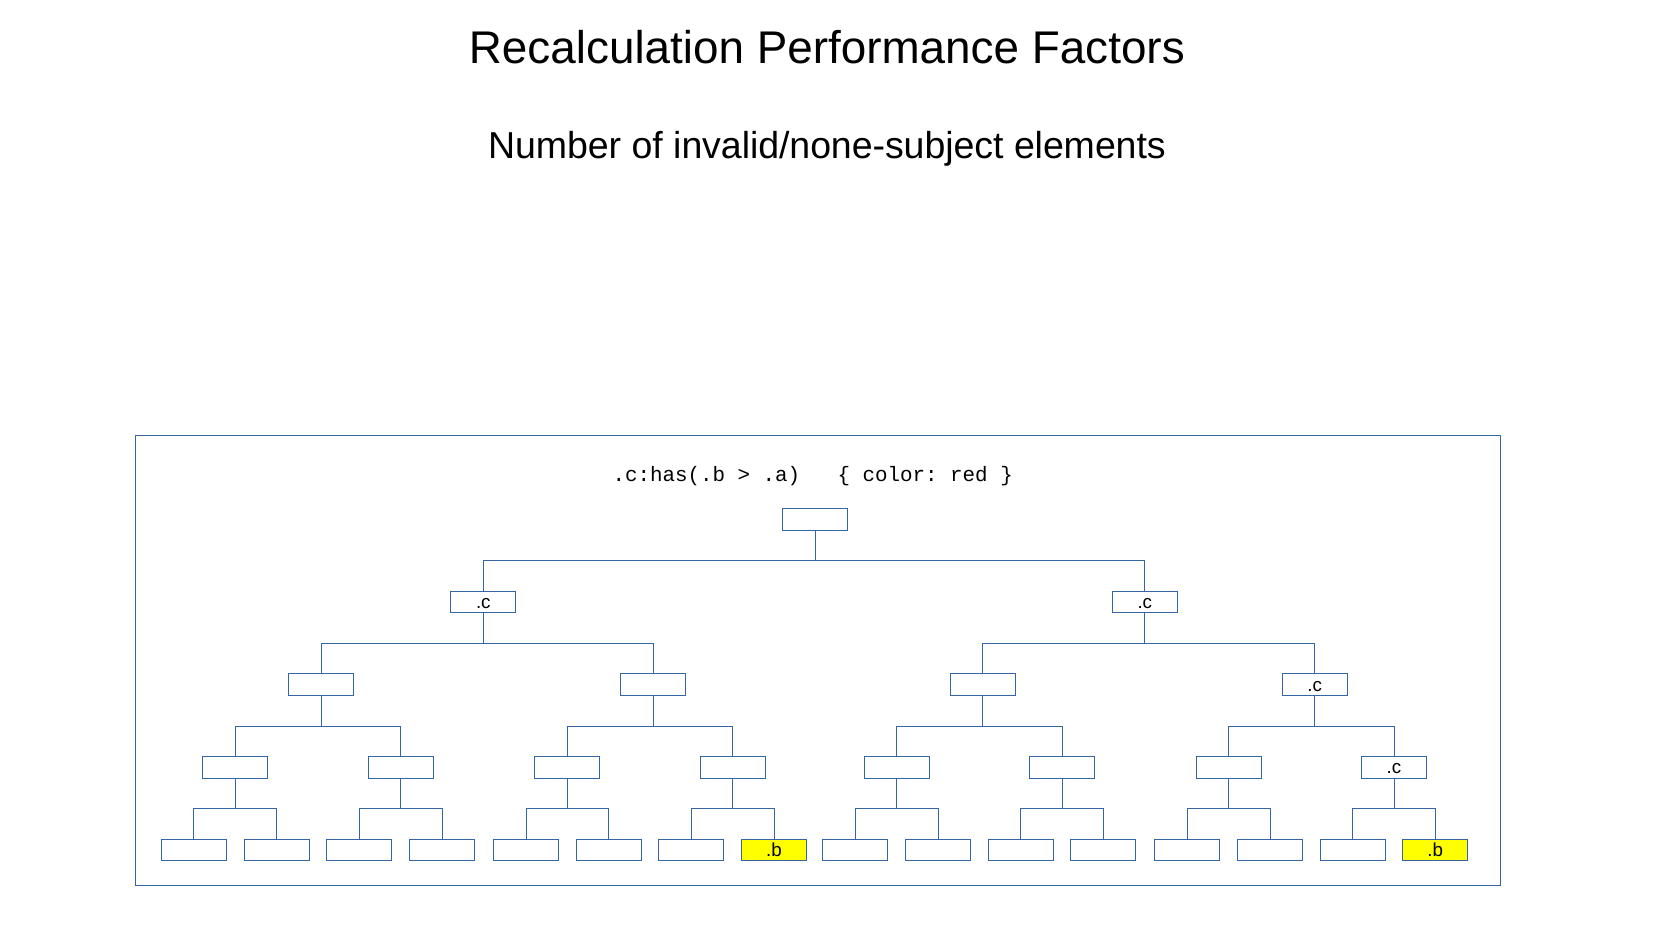

Recalculation Performance Factors
Number of invalid/none-subject elements
.c:has(.b > .a) { color: red }
.c
.c
.c
.c
.b
.b